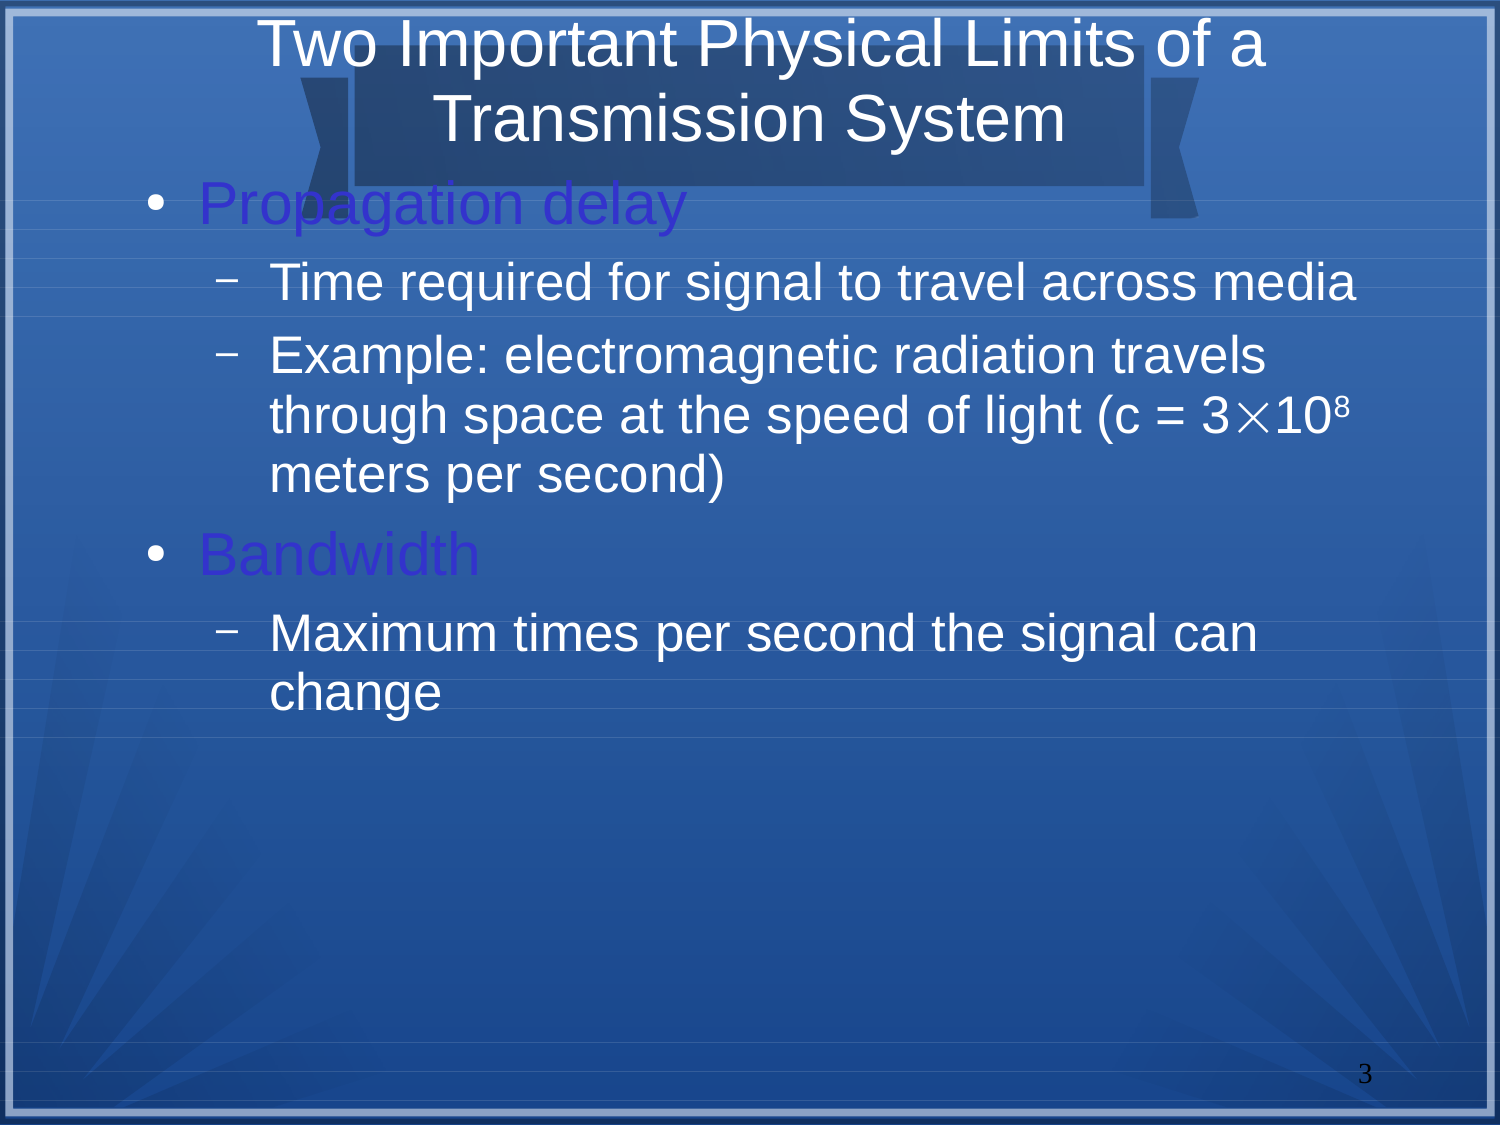

# Two Important Physical Limits of a Transmission System
Propagation delay
Time required for signal to travel across media
Example: electromagnetic radiation travels through space at the speed of light (c = 3108 meters per second)
Bandwidth
Maximum times per second the signal can change